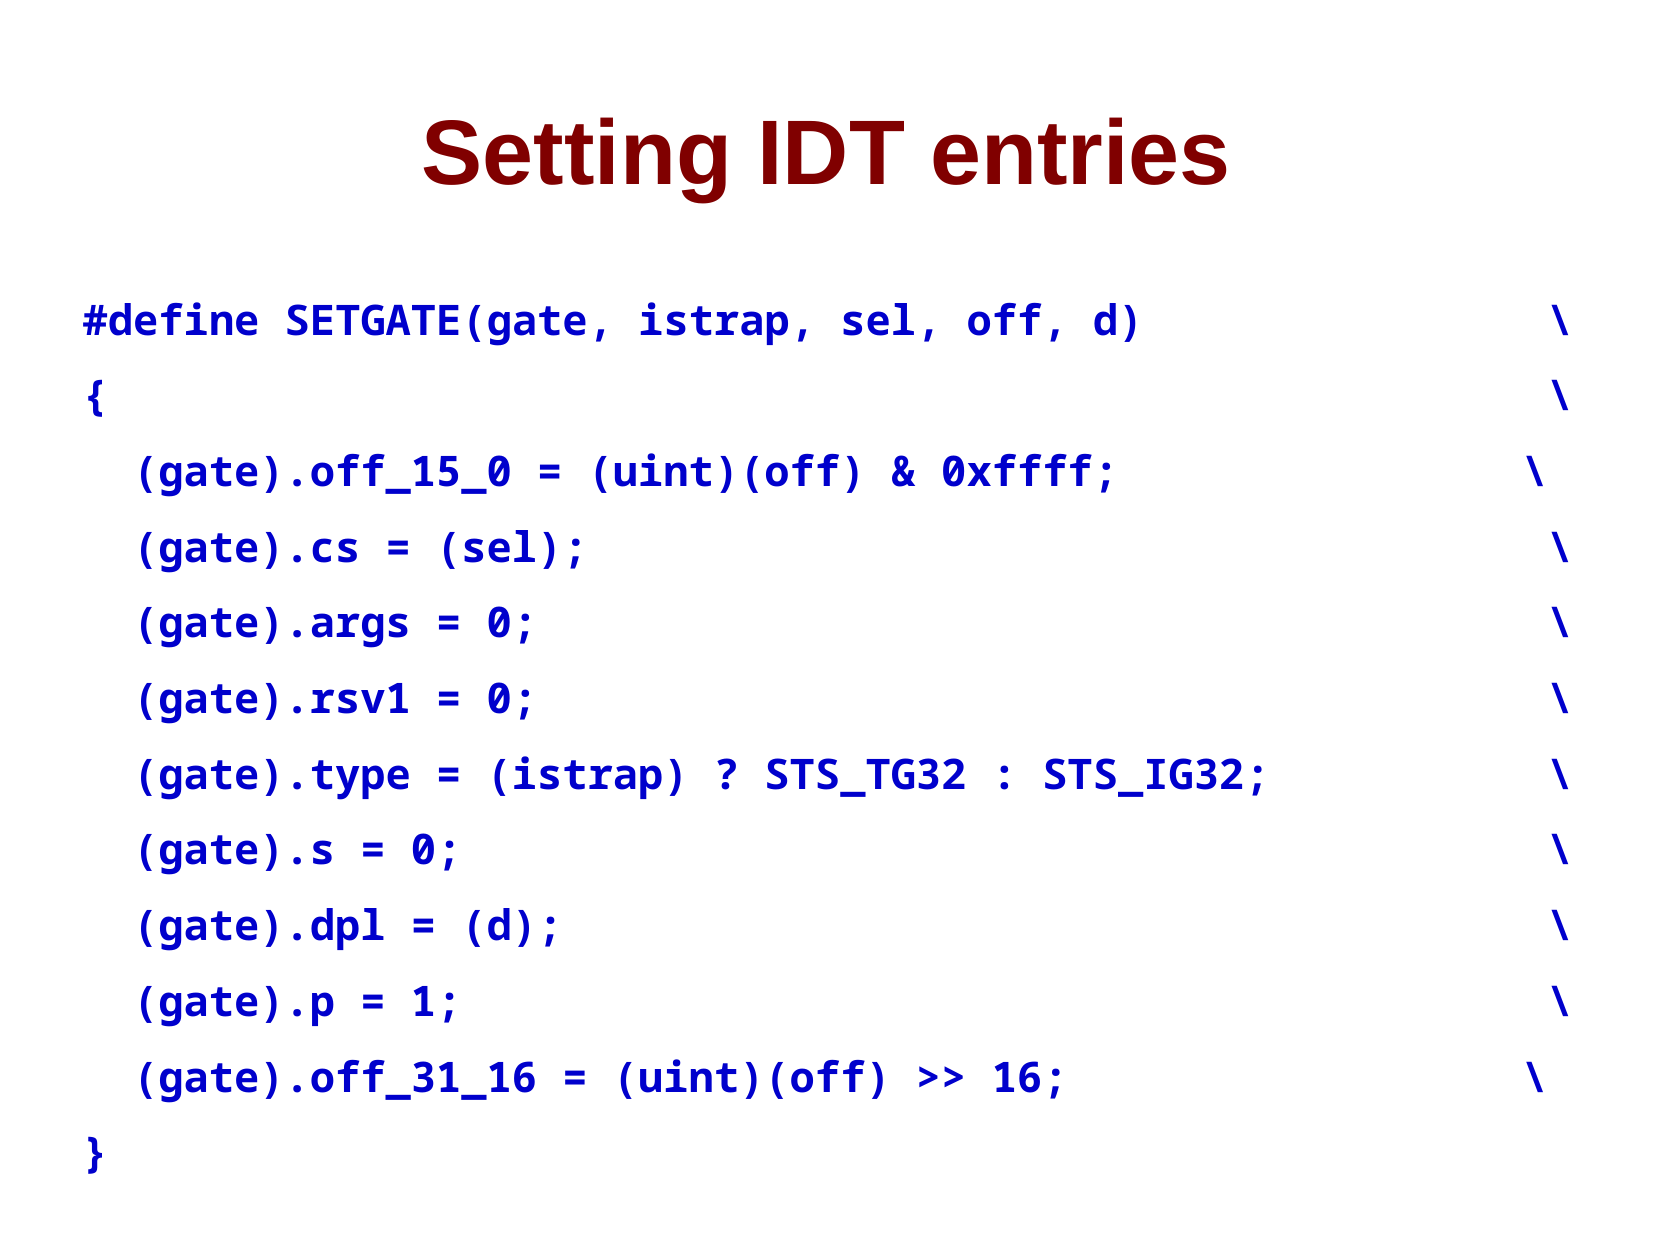

# Setting IDT entries
#define SETGATE(gate, istrap, sel, off, d) \
{ \
 (gate).off_15_0 = (uint)(off) & 0xffff; \
 (gate).cs = (sel); \
 (gate).args = 0; \
 (gate).rsv1 = 0; \
 (gate).type = (istrap) ? STS_TG32 : STS_IG32; \
 (gate).s = 0; \
 (gate).dpl = (d); \
 (gate).p = 1; \
 (gate).off_31_16 = (uint)(off) >> 16; \
}